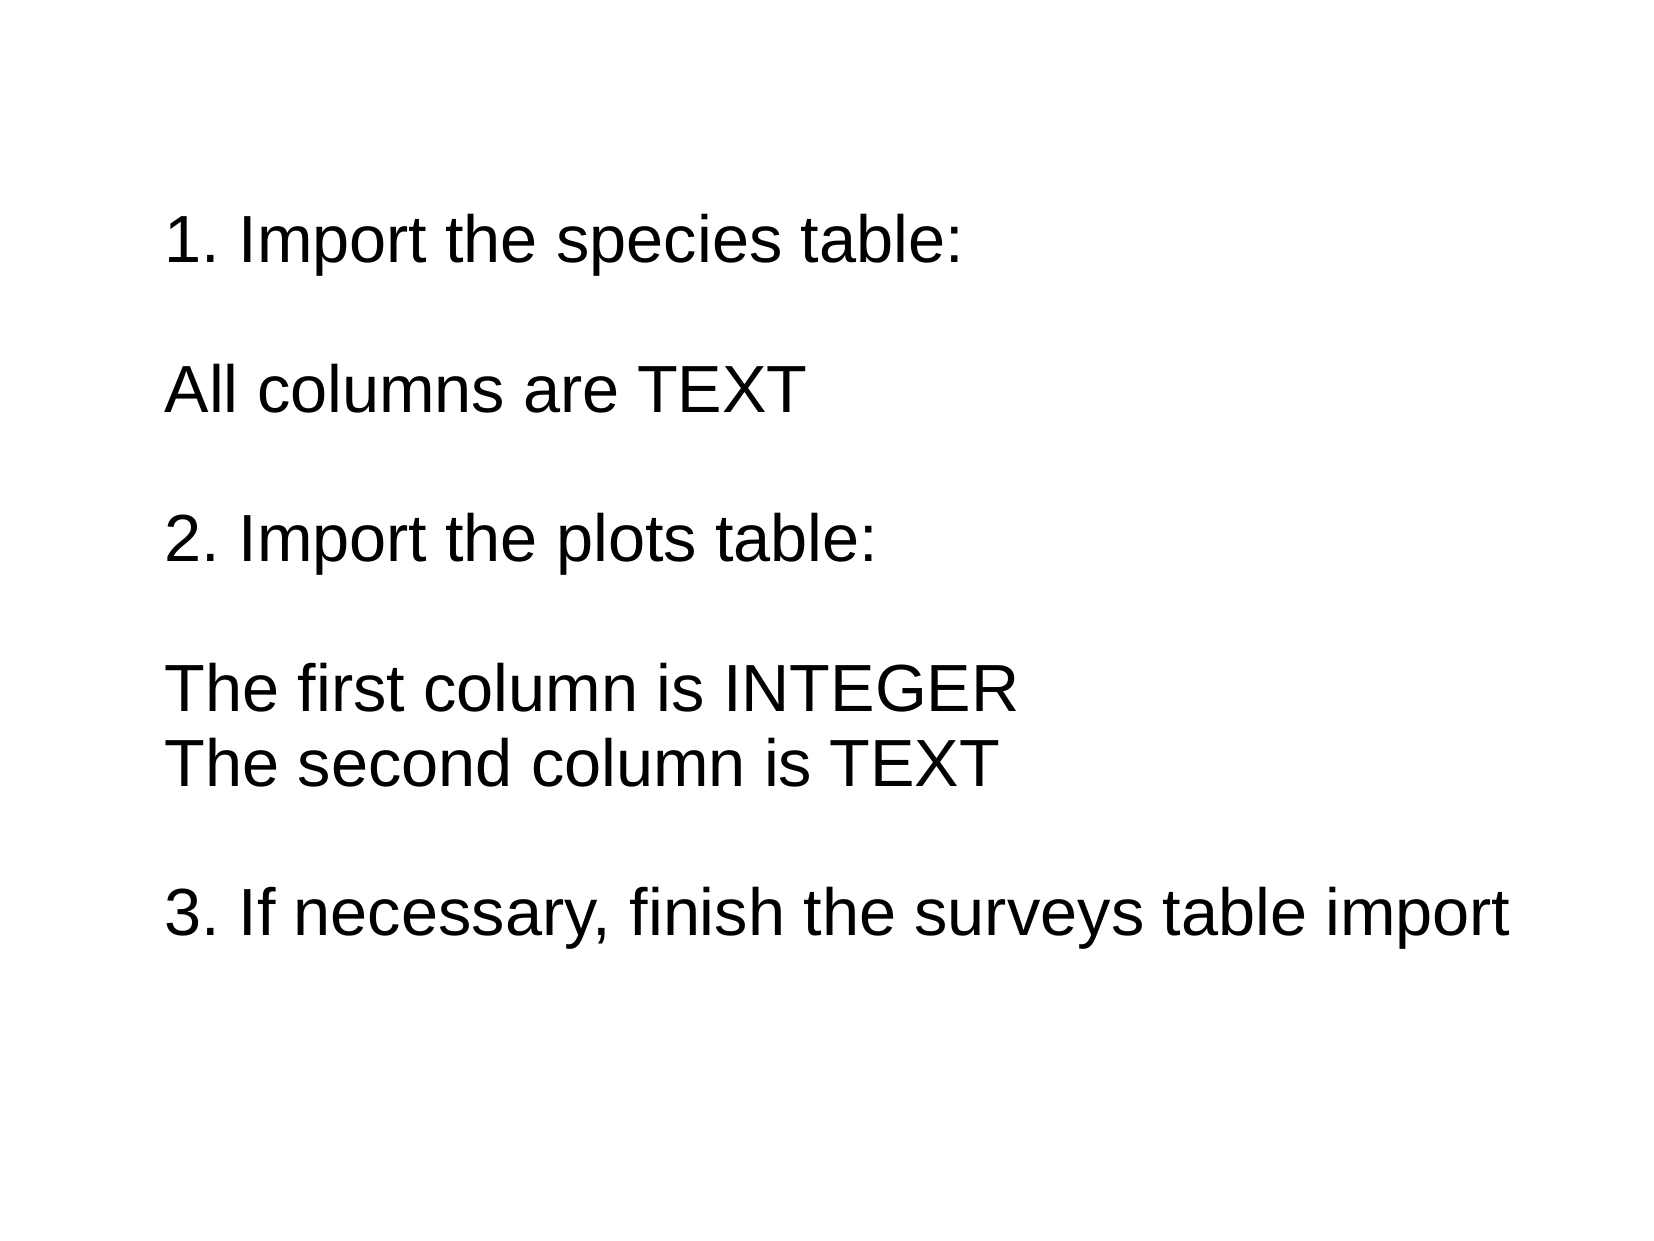

1. Import the species table:
All columns are TEXT
2. Import the plots table:
The first column is INTEGER
The second column is TEXT
3. If necessary, finish the surveys table import